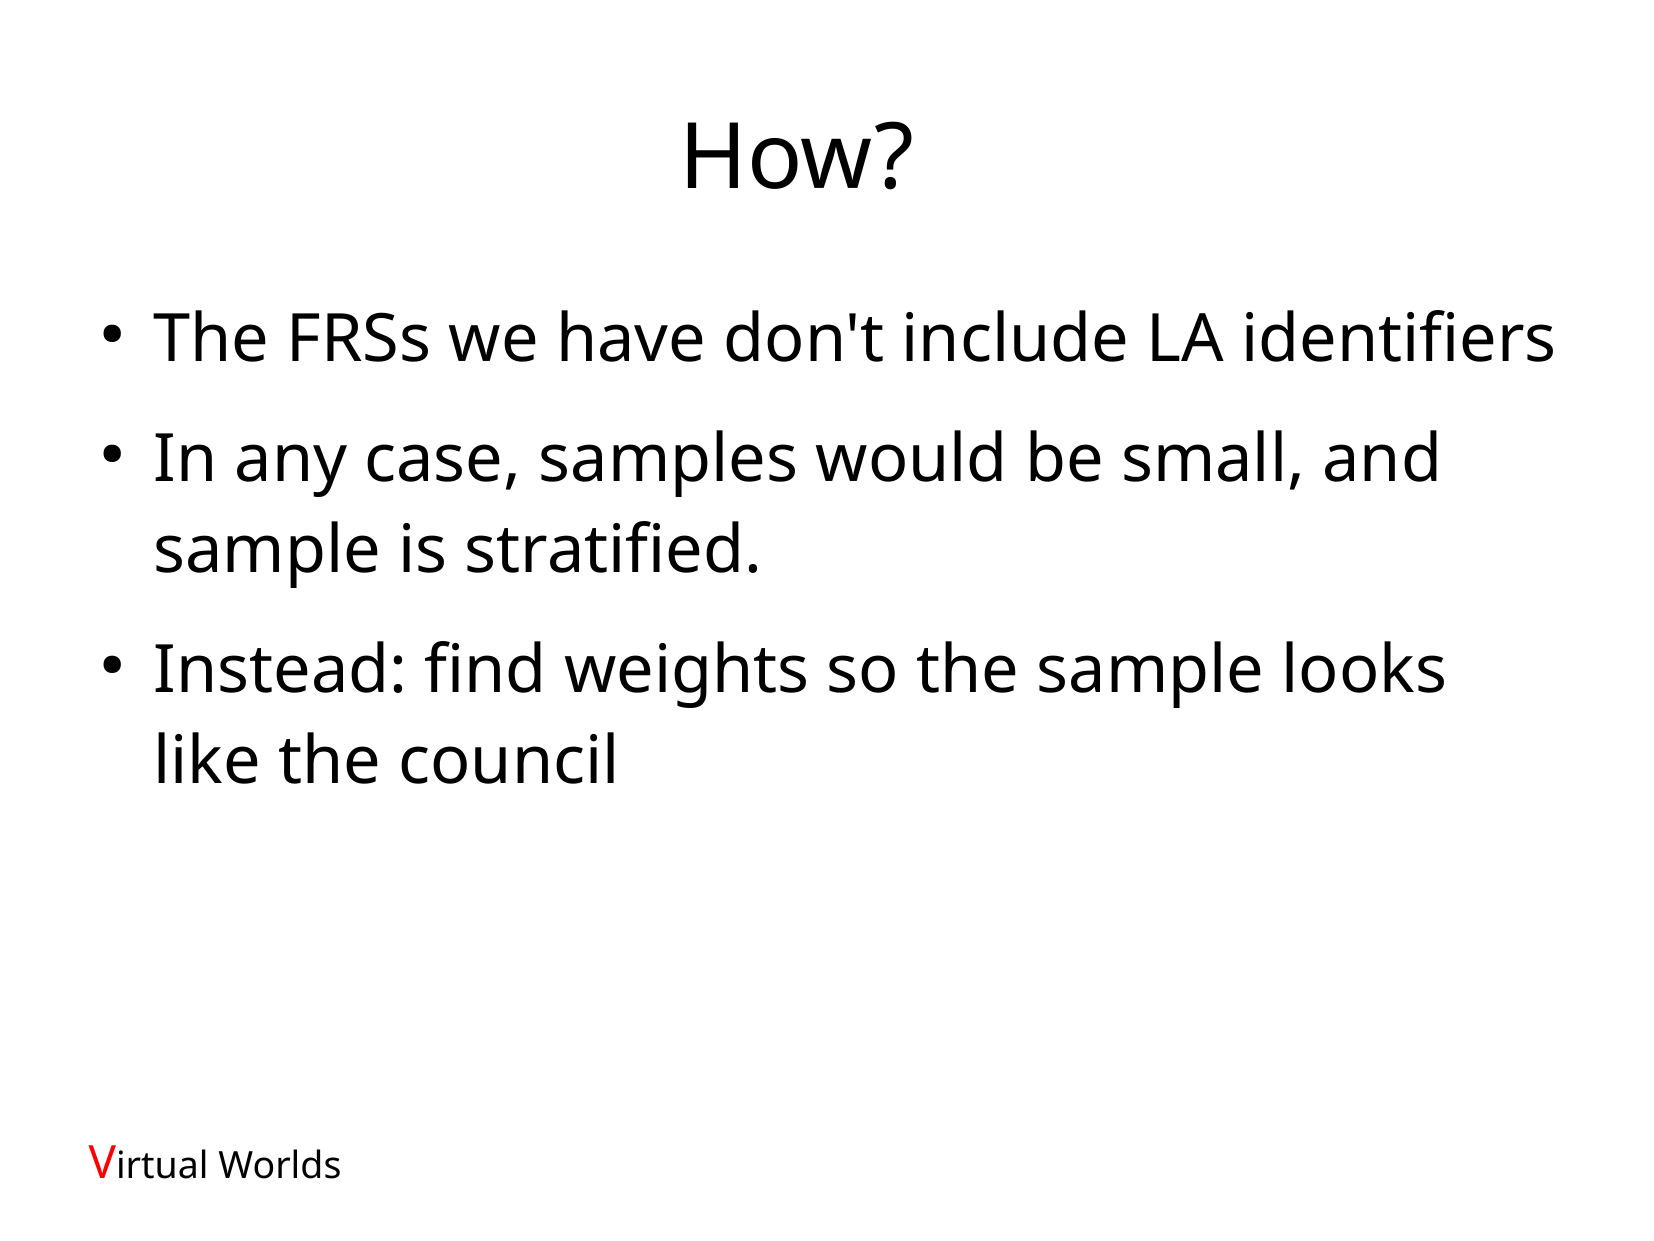

# How?
The FRSs we have don't include LA identifiers
In any case, samples would be small, and sample is stratified.
Instead: find weights so the sample looks like the council